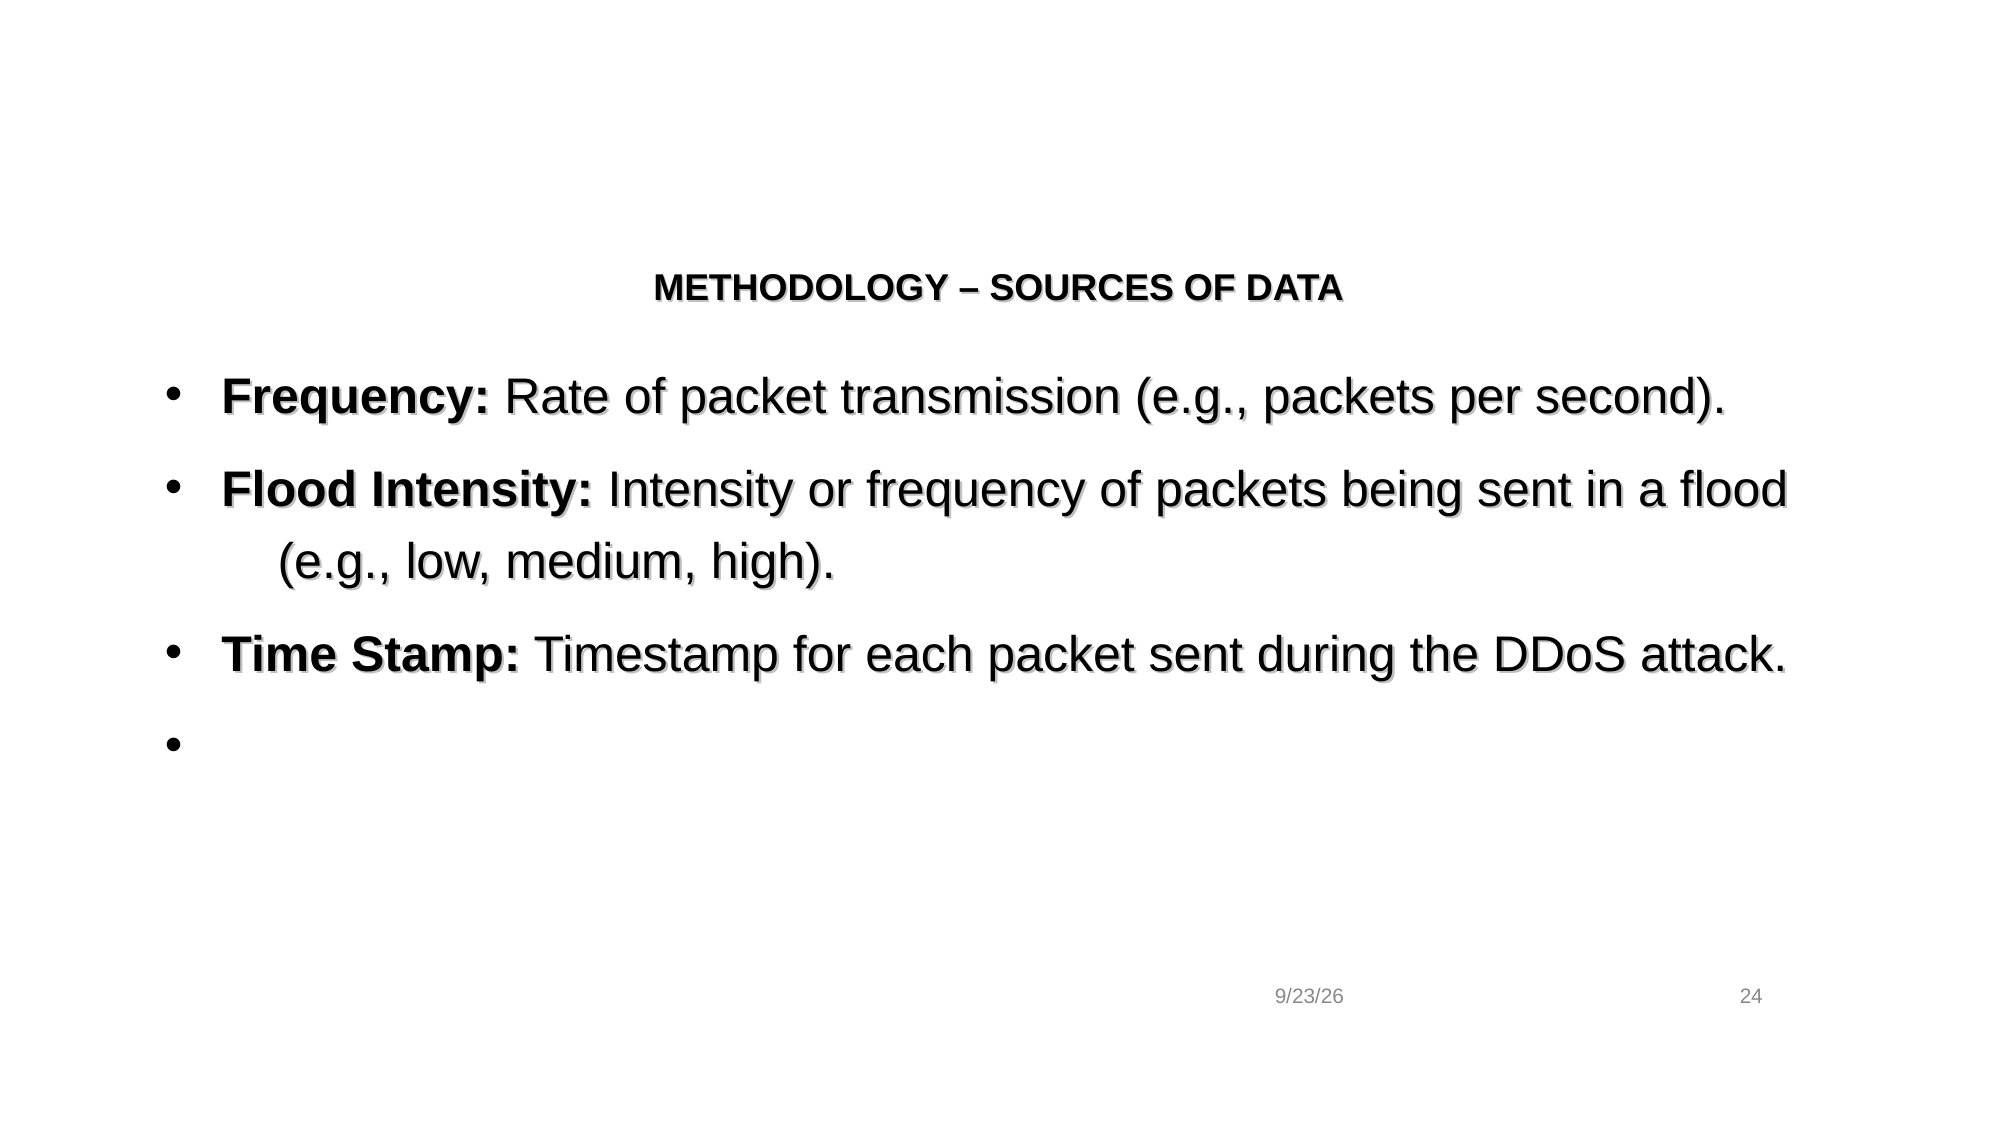

# Methodology – sources of data
Frequency: Rate of packet transmission (e.g., packets per second).
Flood Intensity: Intensity or frequency of packets being sent in a flood (e.g., low, medium, high).
Time Stamp: Timestamp for each packet sent during the DDoS attack.